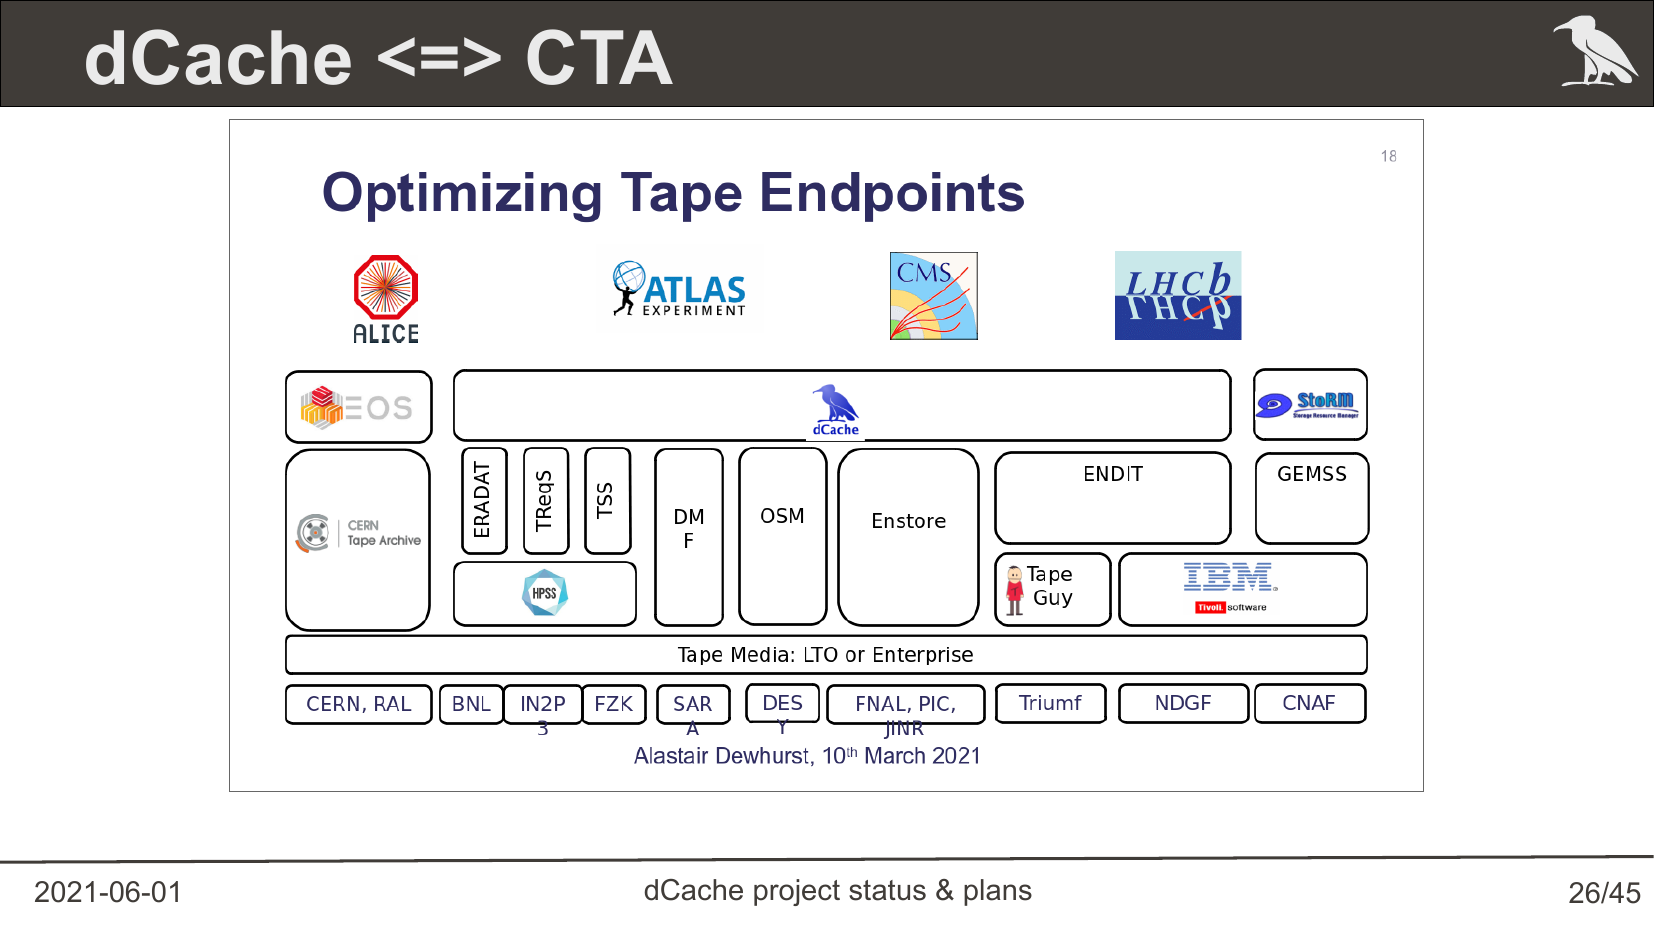

# dCache <=> CTA
dCache project status & plans
2021-06-01
26